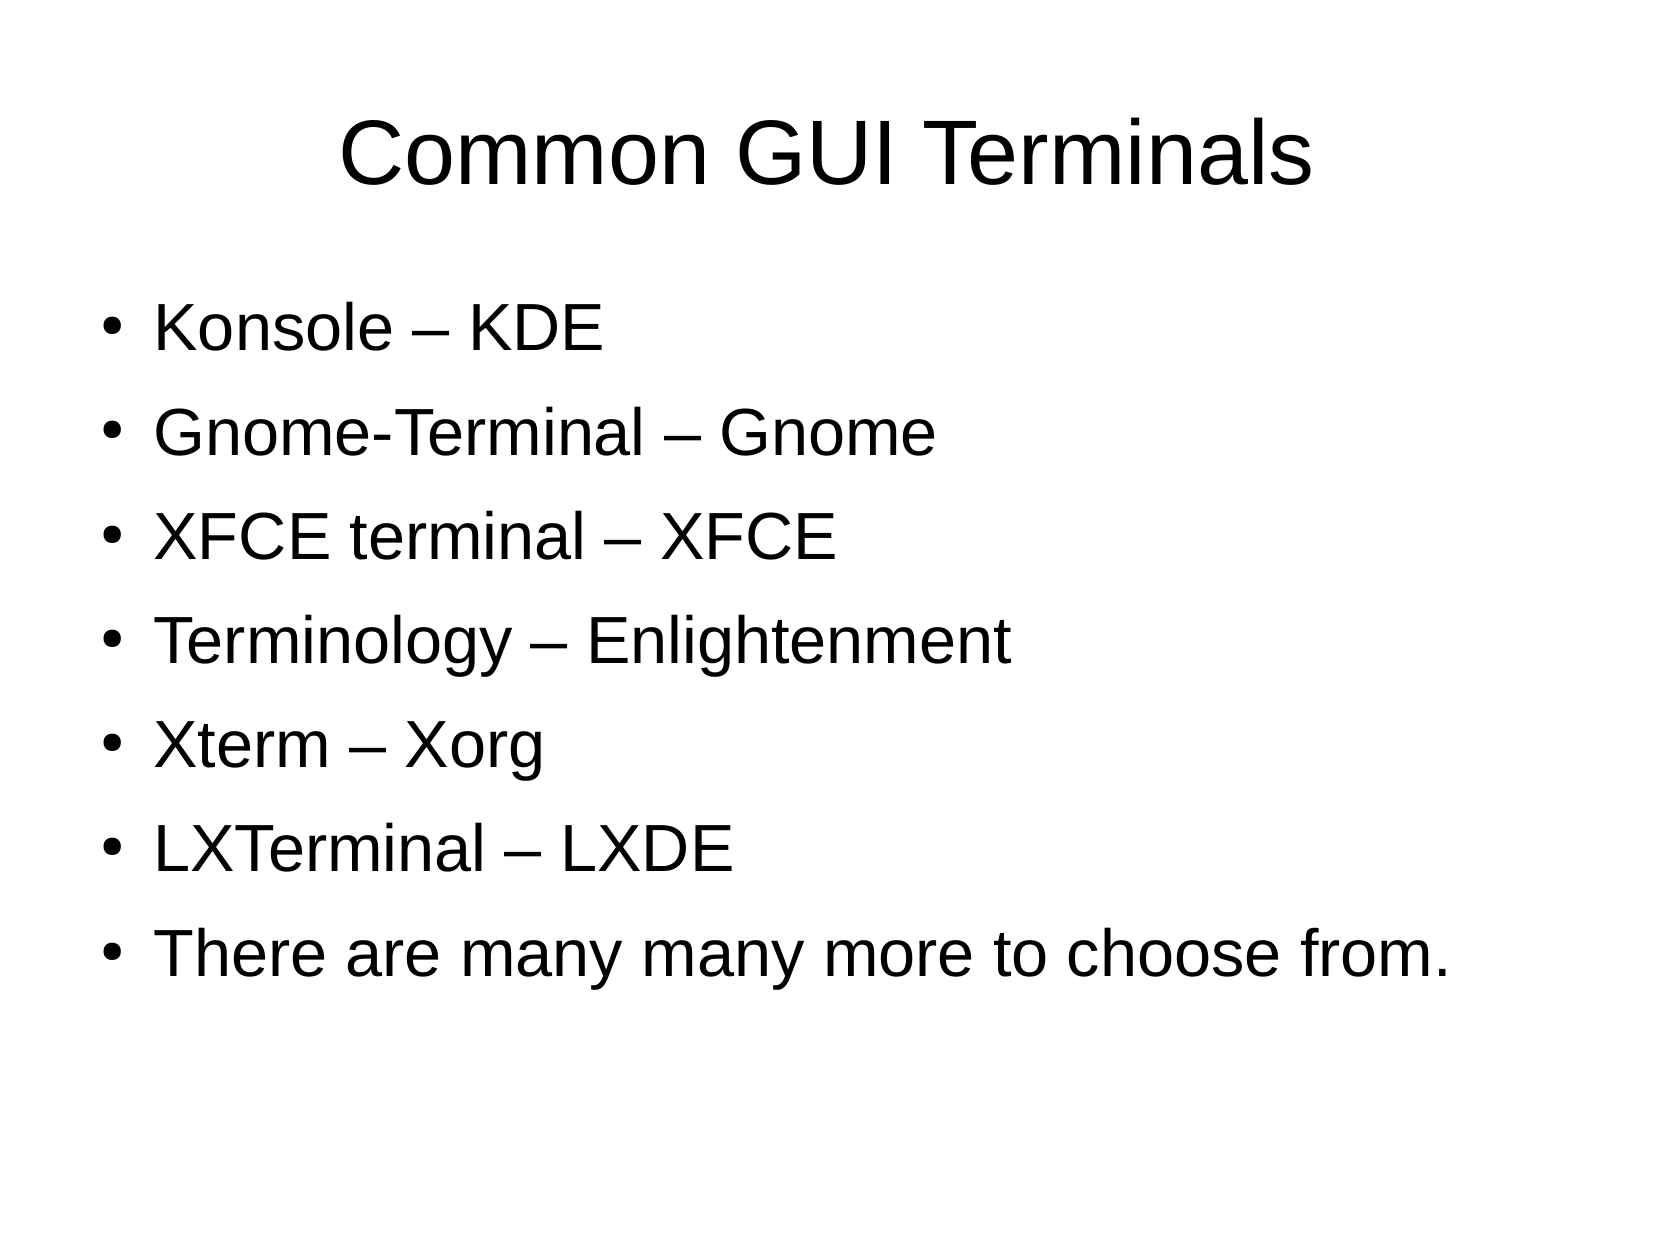

# Common GUI Terminals
Konsole – KDE
Gnome-Terminal – Gnome
XFCE terminal – XFCE
Terminology – Enlightenment
Xterm – Xorg
LXTerminal – LXDE
There are many many more to choose from.